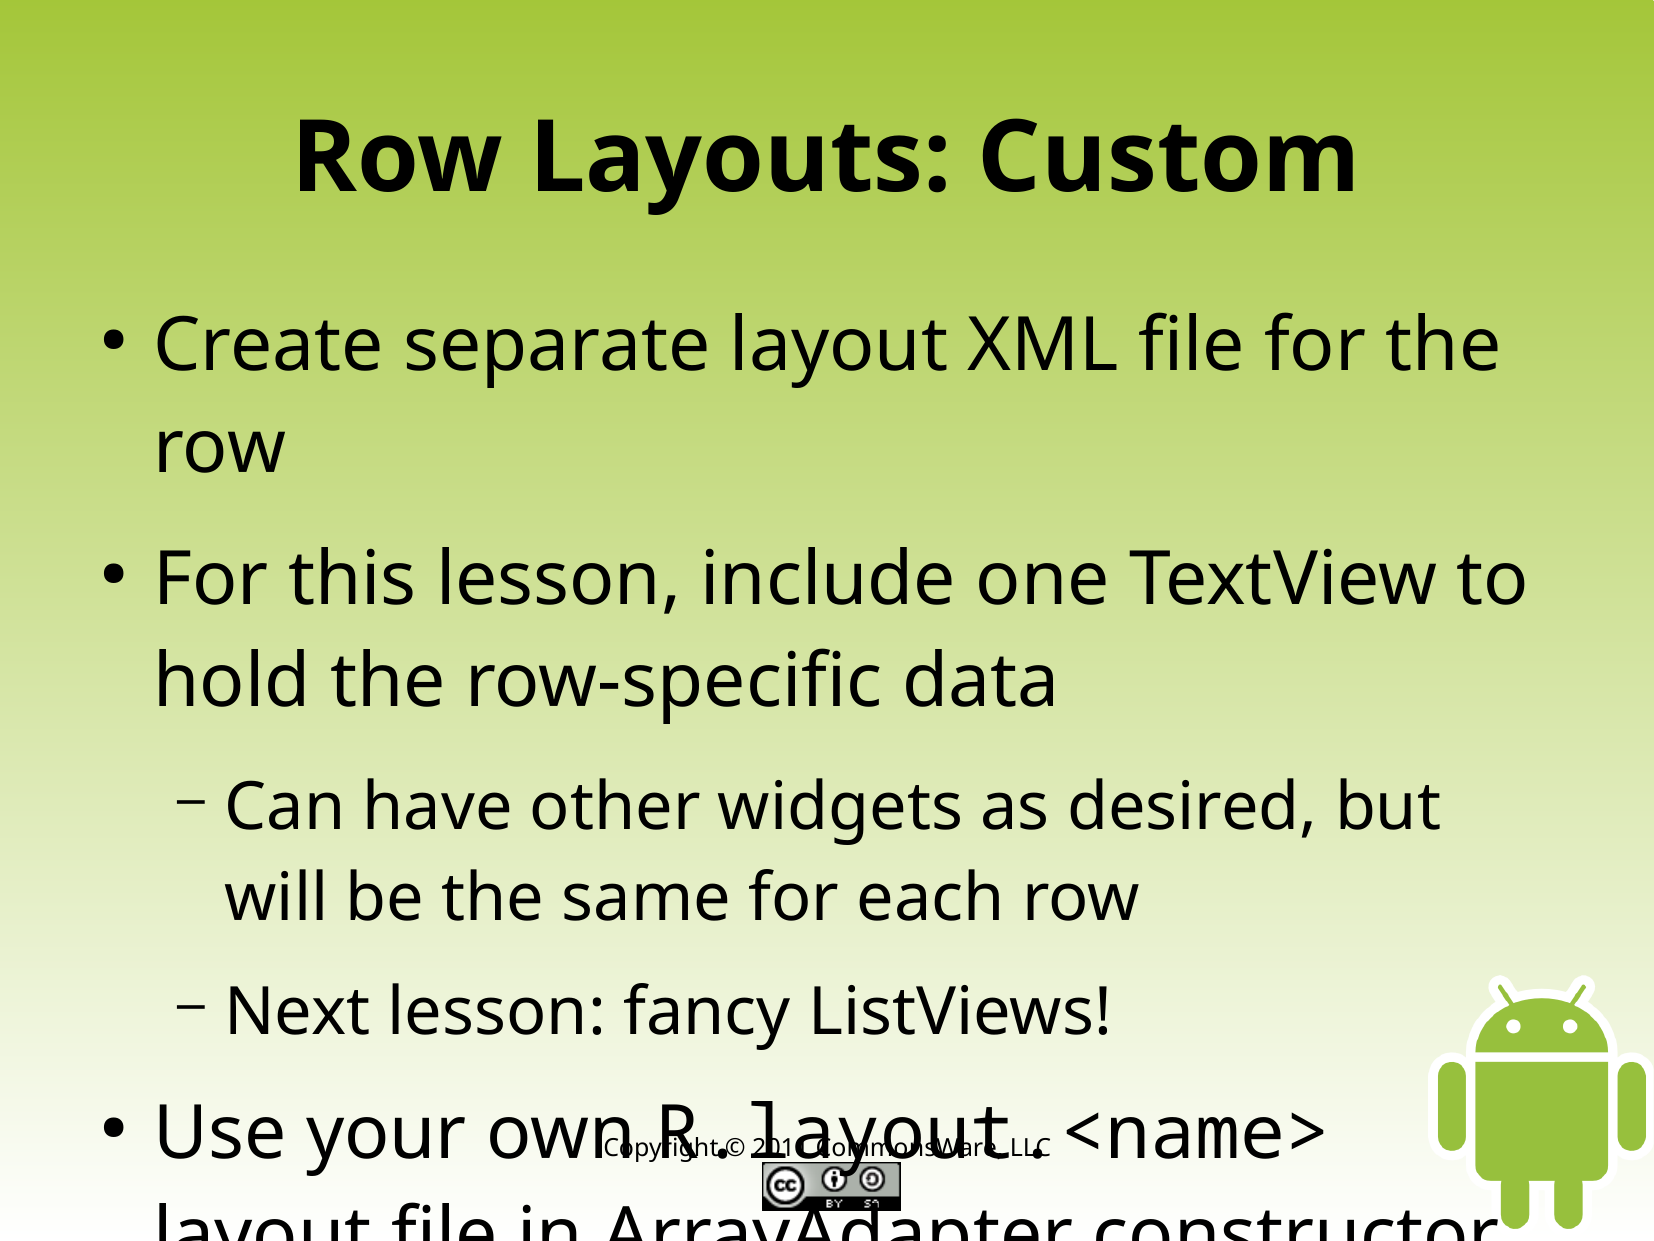

# Row Layouts: Custom
Create separate layout XML file for the row
For this lesson, include one TextView to hold the row-specific data
Can have other widgets as desired, but will be the same for each row
Next lesson: fancy ListViews!
Use your own R.layout.<name>
layout file in ArrayAdapter constructor